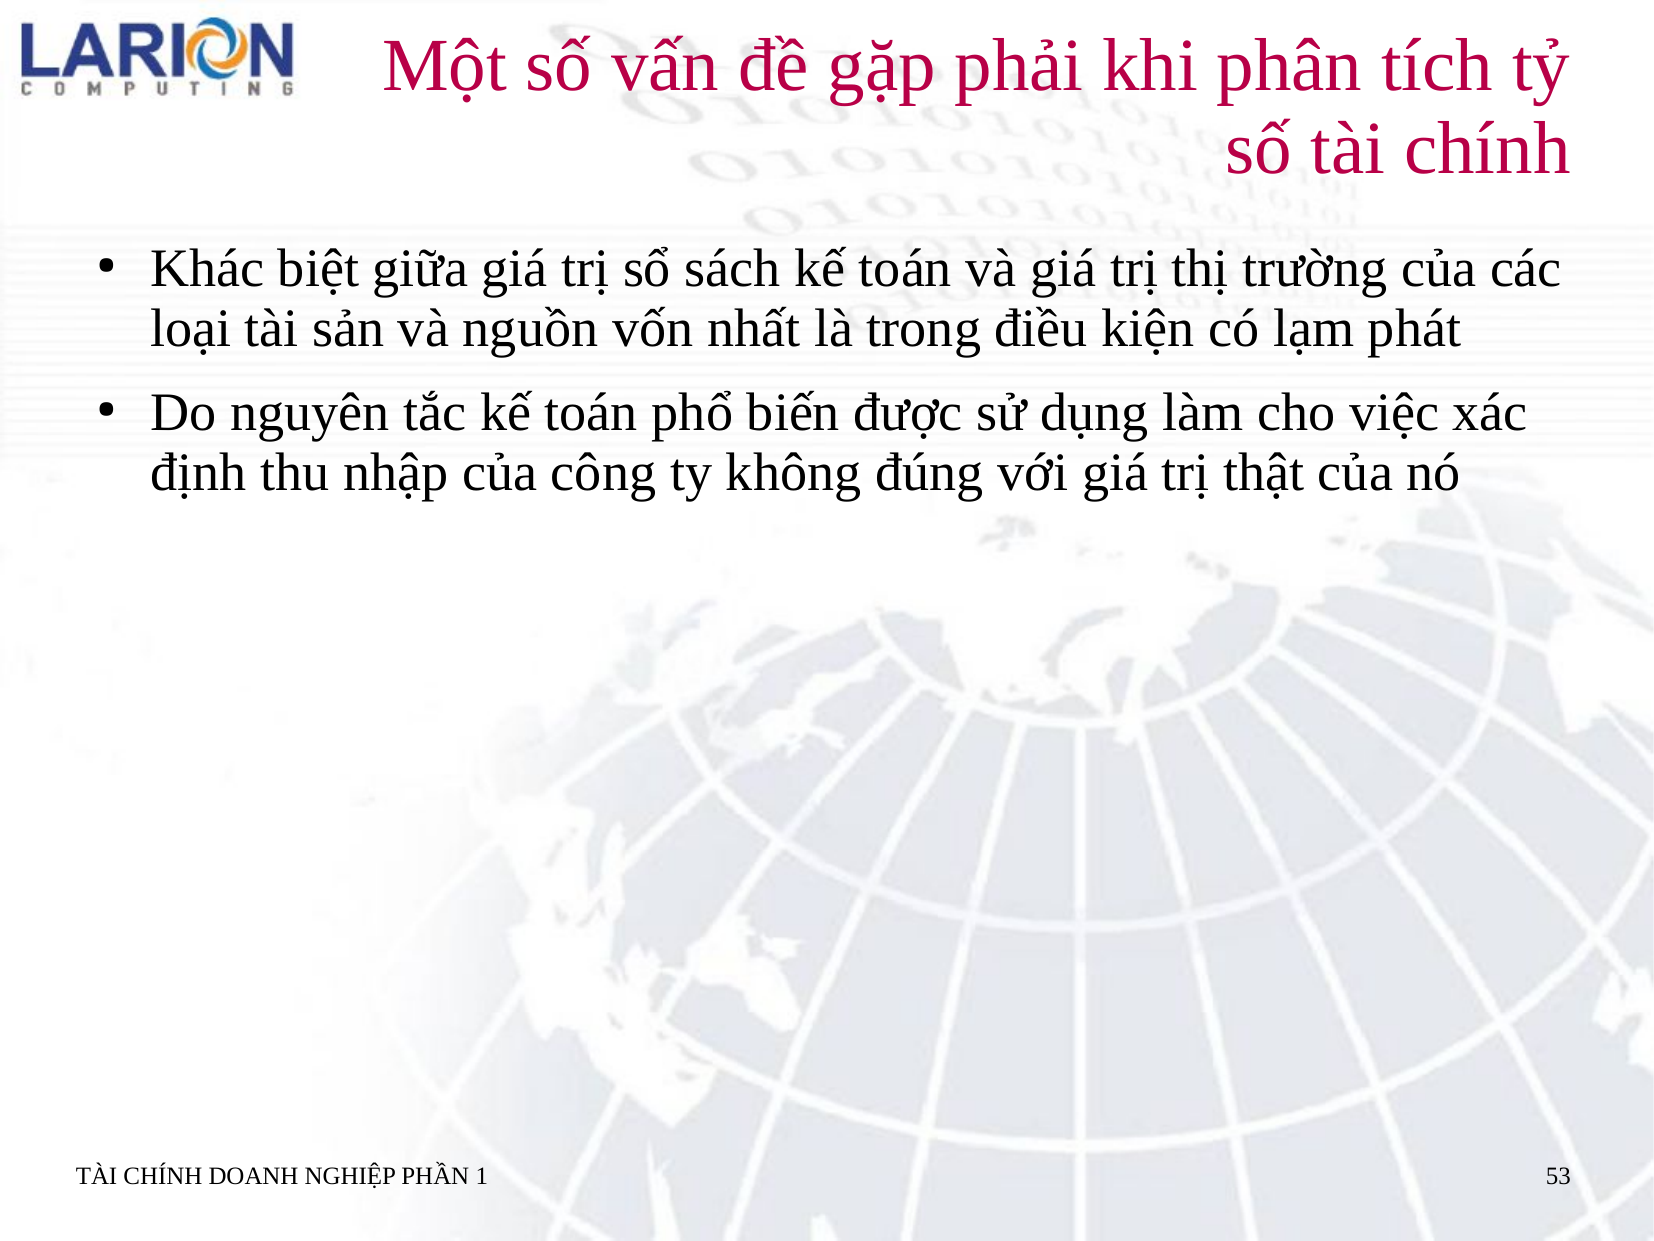

# Một số vấn đề gặp phải khi phân tích tỷ số tài chính
Khác biệt giữa giá trị sổ sách kế toán và giá trị thị trường của các loại tài sản và nguồn vốn nhất là trong điều kiện có lạm phát
Do nguyên tắc kế toán phổ biến được sử dụng làm cho việc xác định thu nhập của công ty không đúng với giá trị thật của nó
TÀI CHÍNH DOANH NGHIỆP PHẦN 1
53